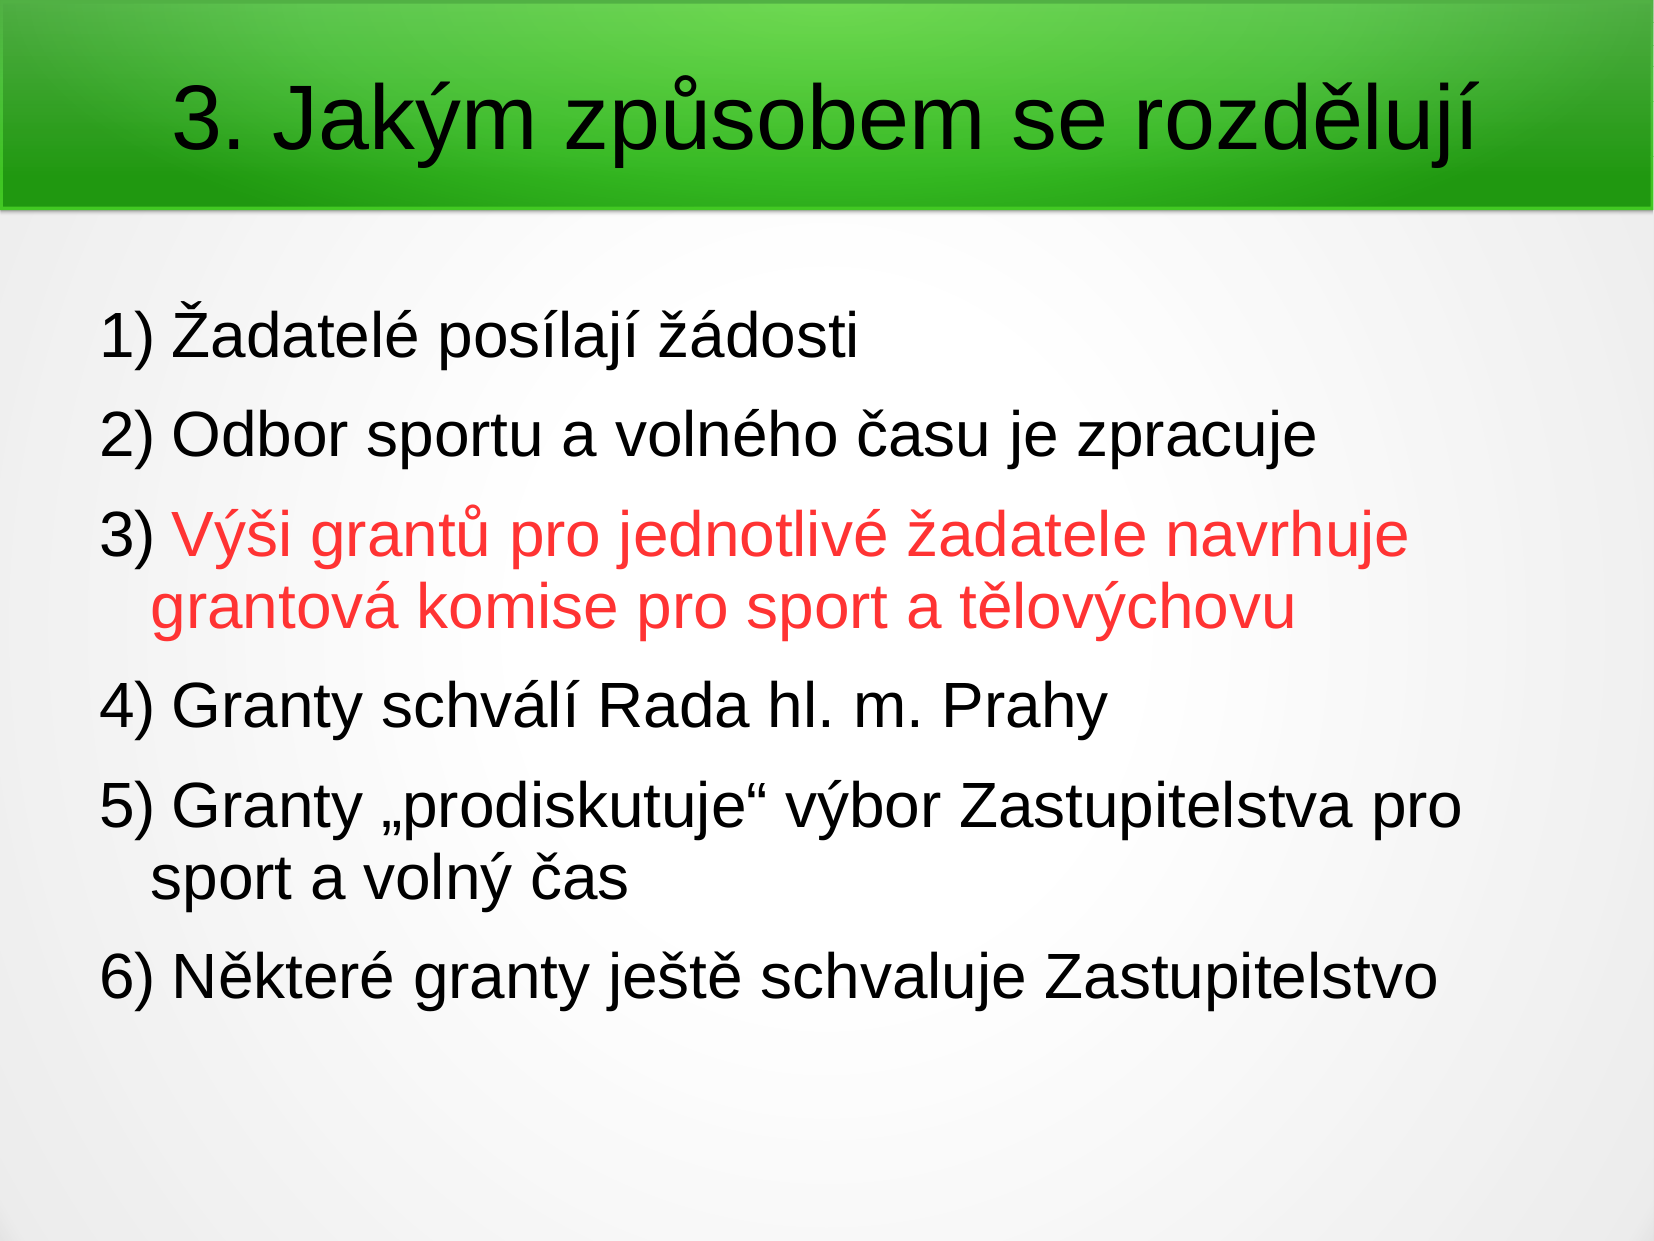

# 3. Jakým způsobem se rozdělují
 Žadatelé posílají žádosti
 Odbor sportu a volného času je zpracuje
 Výši grantů pro jednotlivé žadatele navrhuje grantová komise pro sport a tělovýchovu
 Granty schválí Rada hl. m. Prahy
 Granty „prodiskutuje“ výbor Zastupitelstva pro sport a volný čas
 Některé granty ještě schvaluje Zastupitelstvo